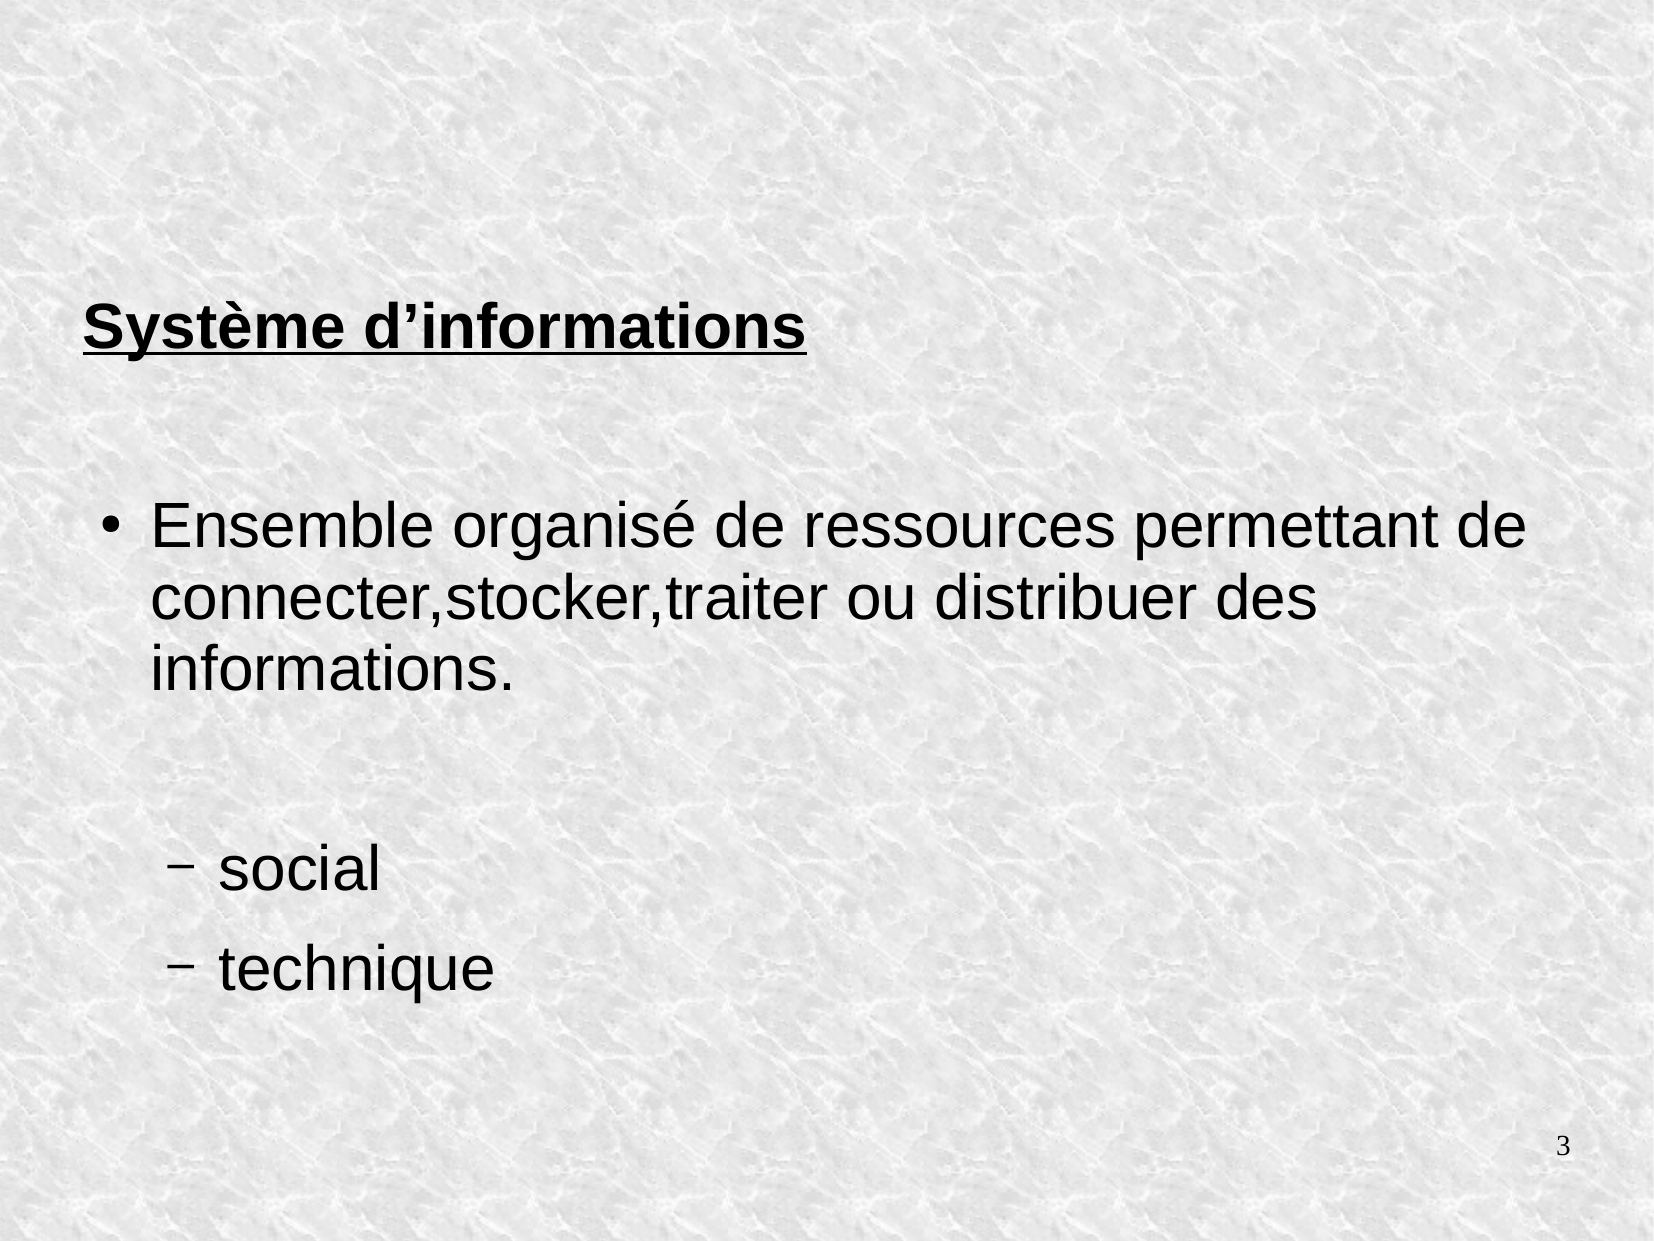

# Système d’informations
Ensemble organisé de ressources permettant de connecter,stocker,traiter ou distribuer des informations.
social
technique
3